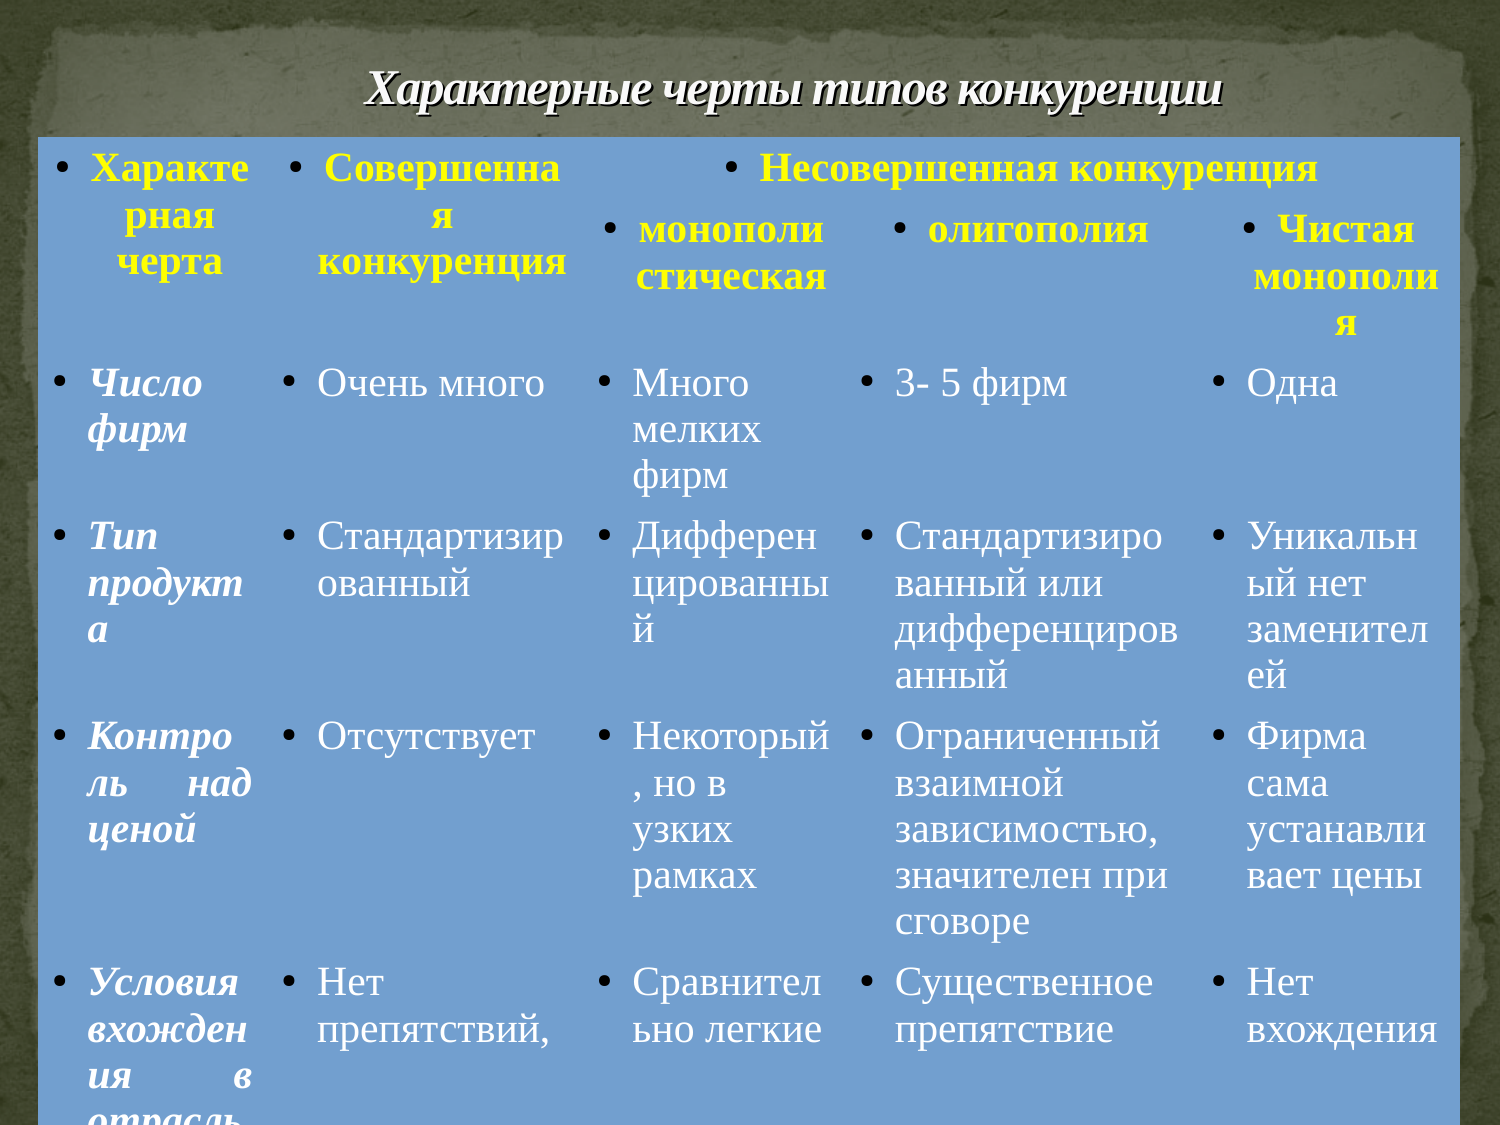

# Характерные черты типов конкуренции
| Характерная черта | Совершенная конкуренция | Несовершенная конкуренция | | |
| --- | --- | --- | --- | --- |
| | | монополистическая | олигополия | Чистая монополия |
| Число фирм | Очень много | Много мелких фирм | 3- 5 фирм | Одна |
| Тип продукта | Стандартизированный | Дифференцированный | Стандартизированный или дифференцированный | Уникальный нет заменителей |
| Контроль над ценой | Отсутствует | Некоторый, но в узких рамках | Ограниченный взаимной зависимостью, значителен при сговоре | Фирма сама устанавливает цены |
| Условия вхождения в отрасль | Нет препятствий, | Сравнительно легкие | Существенное препятствие | Нет вхождения |